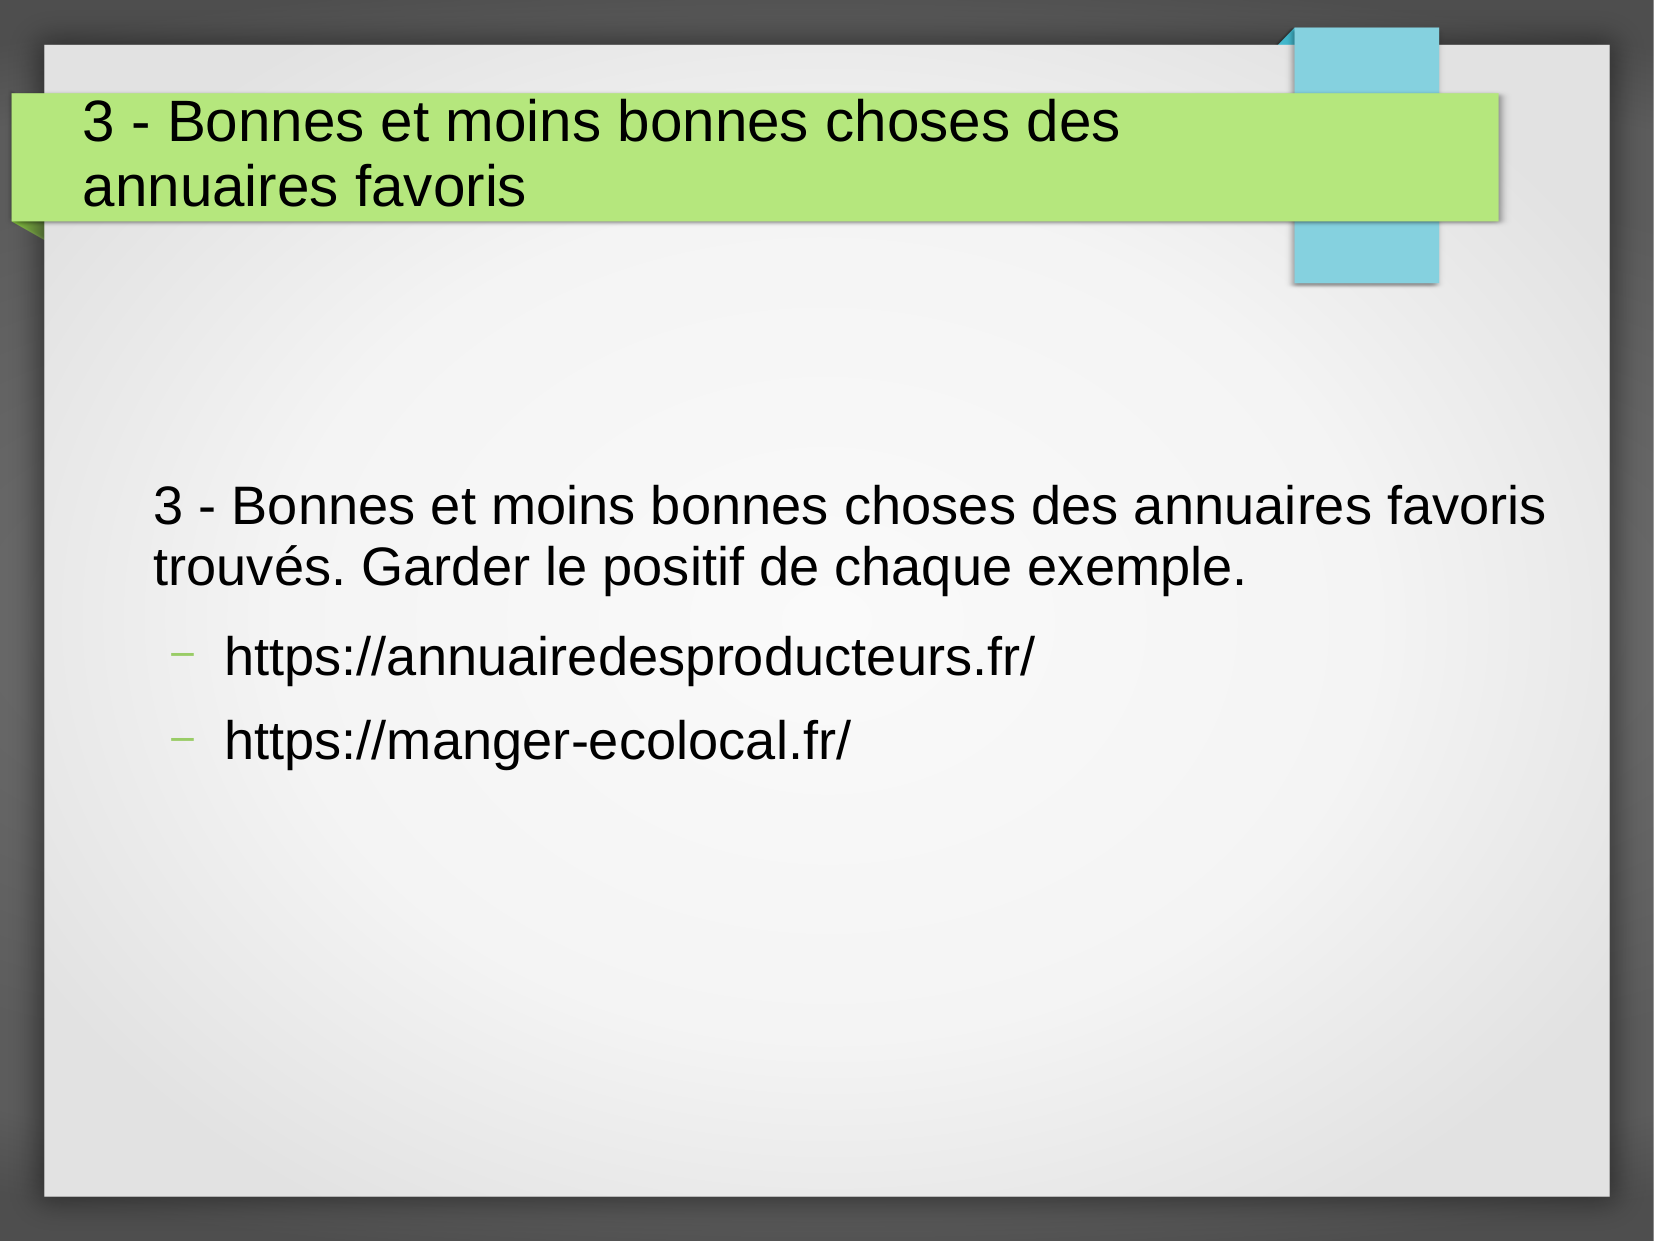

# 3 - Bonnes et moins bonnes choses des annuaires favoris
3 - Bonnes et moins bonnes choses des annuaires favoris trouvés. Garder le positif de chaque exemple.
https://annuairedesproducteurs.fr/
https://manger-ecolocal.fr/